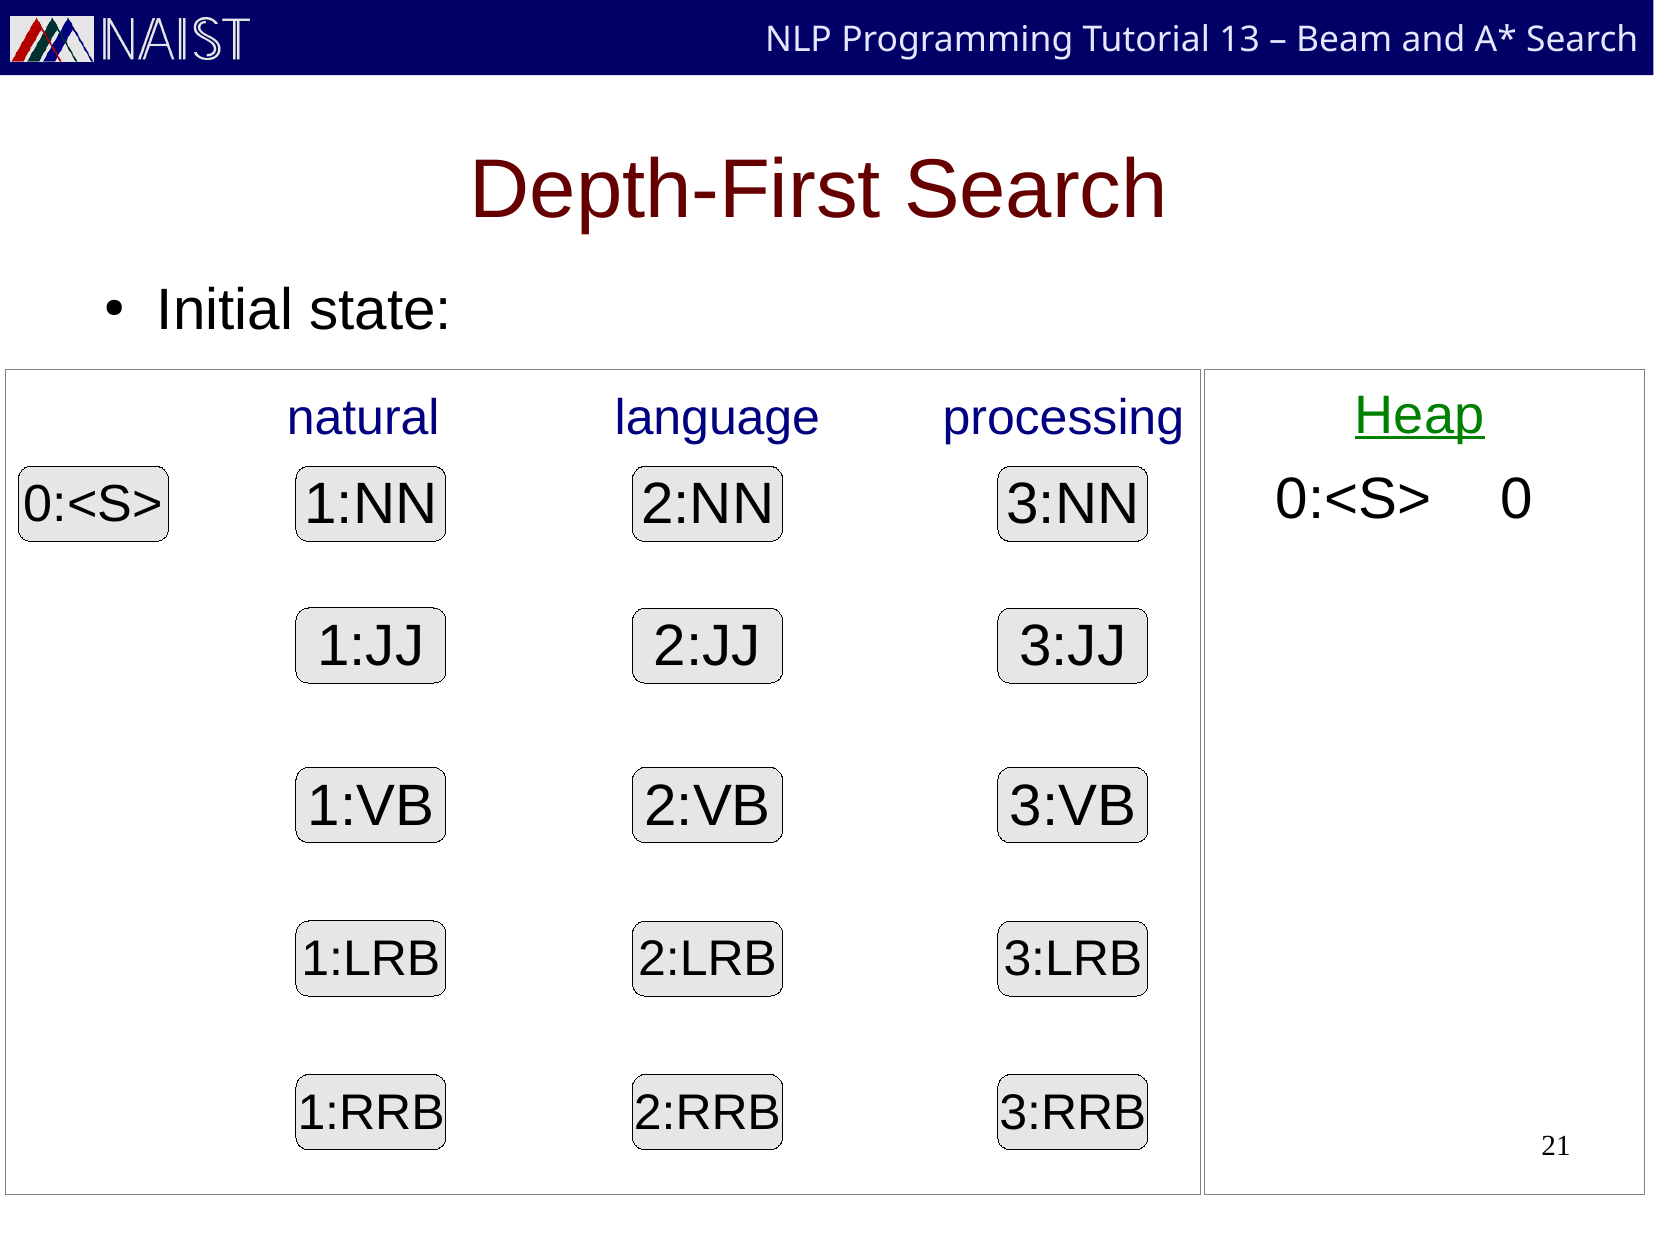

# Depth-First Search
Initial state:
Heap
natural 		 language 	 processing
0:<S>	0
0:<S>
1:NN
2:NN
3:NN
1:JJ
2:JJ
3:JJ
1:VB
2:VB
3:VB
1:LRB
2:LRB
3:LRB
1:RRB
2:RRB
3:RRB
21